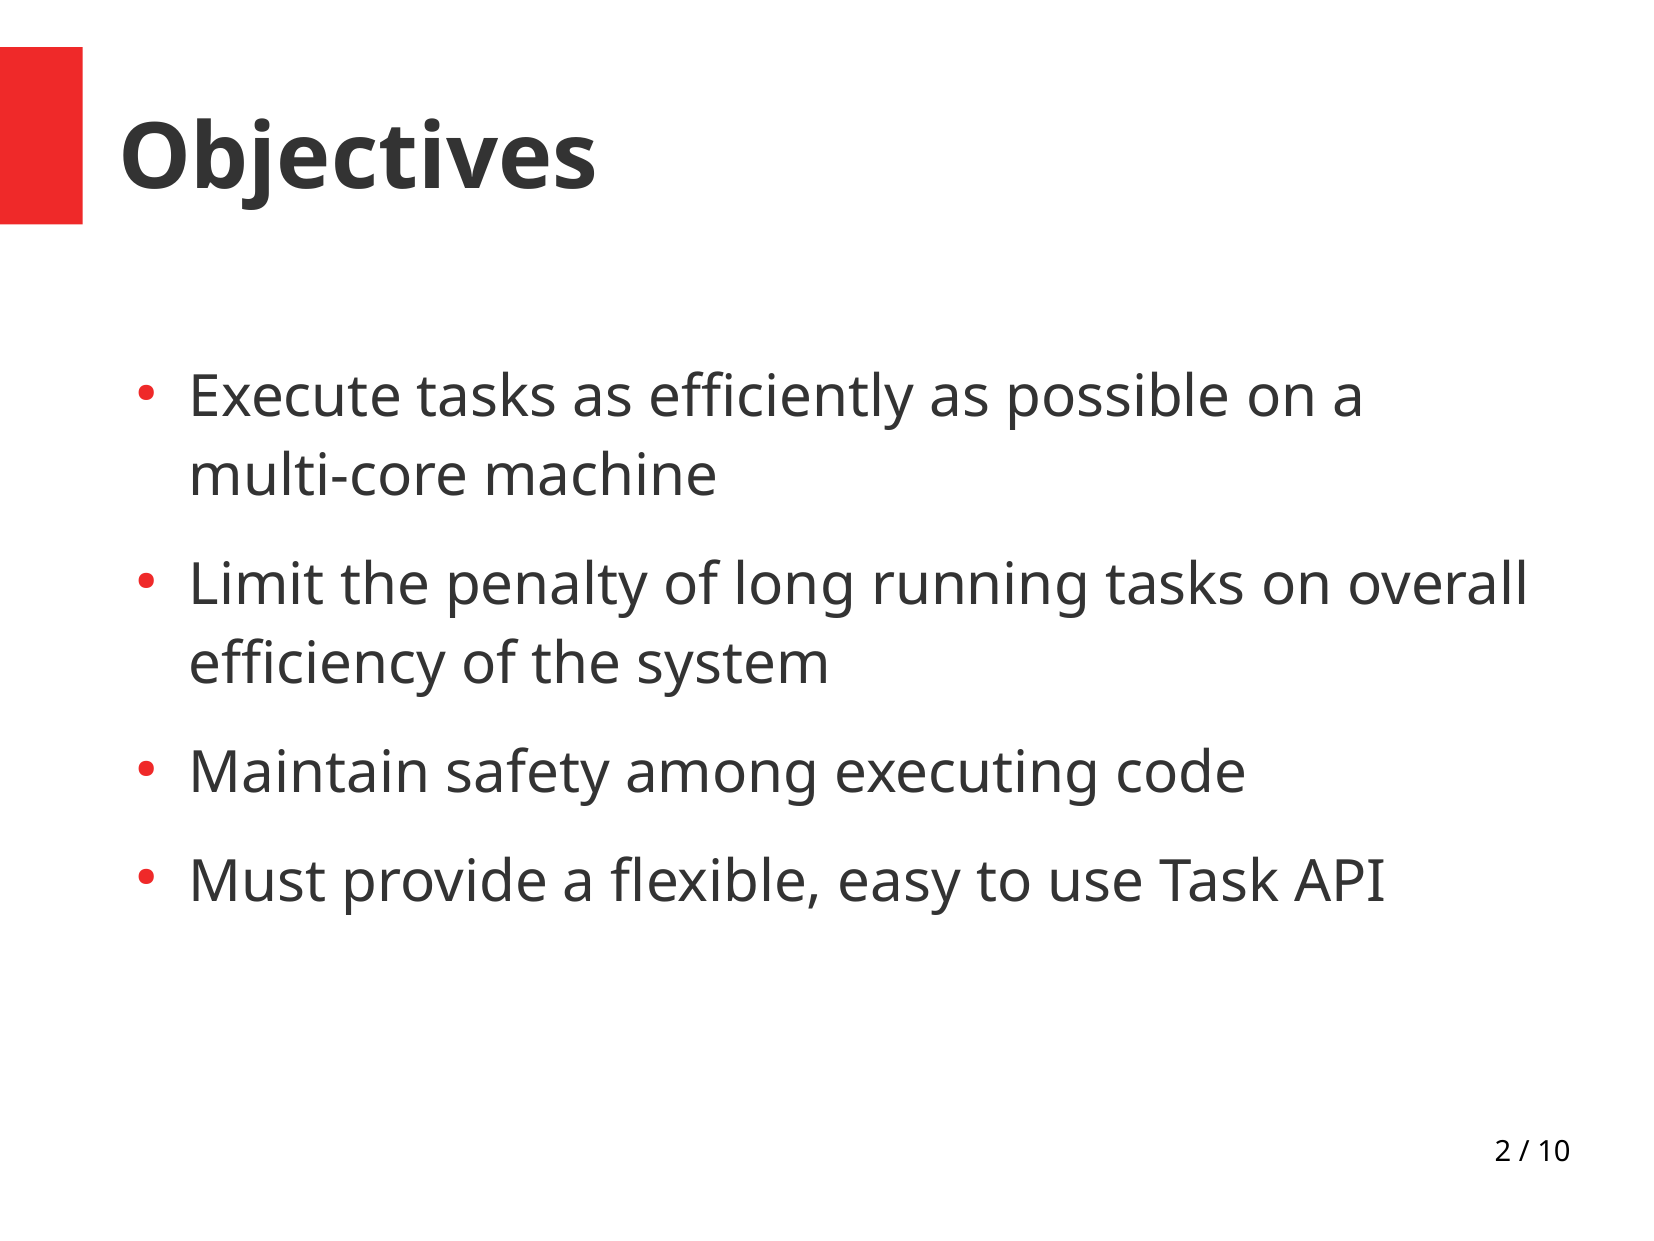

# Objectives
Execute tasks as efficiently as possible on a multi-core machine
Limit the penalty of long running tasks on overall efficiency of the system
Maintain safety among executing code
Must provide a flexible, easy to use Task API
2